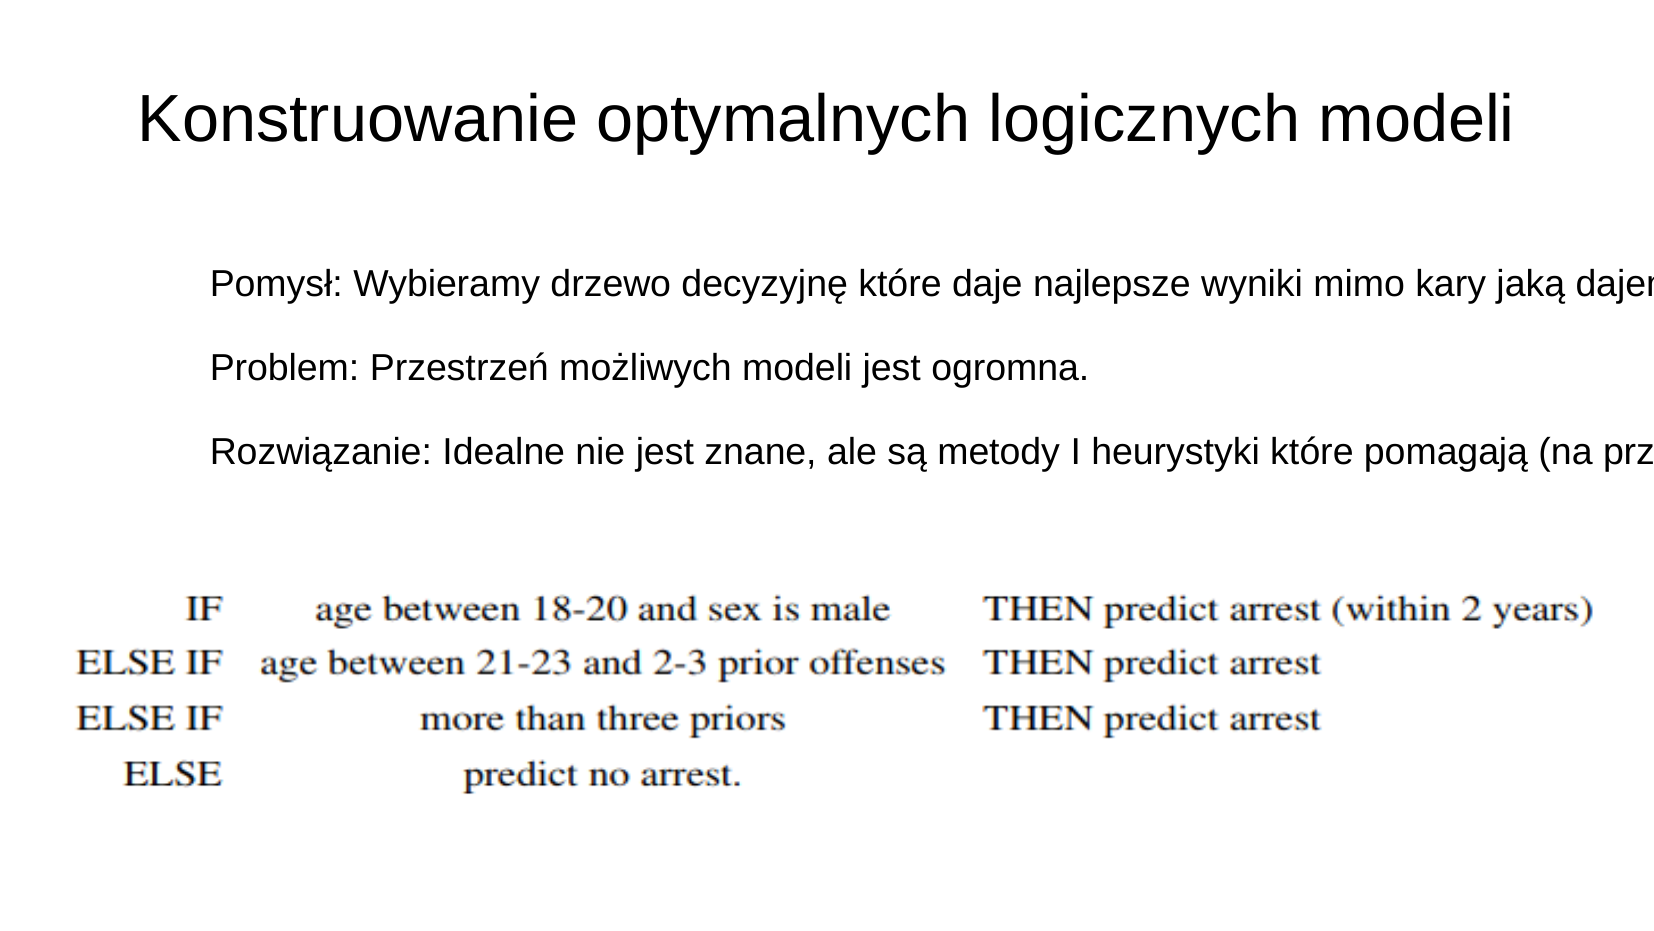

# Konstruowanie optymalnych logicznych modeli
Pomysł: Wybieramy drzewo decyzyjnę które daje najlepsze wyniki mimo kary jaką dajemy za złożoność modelu na przykład za głębokość drzewa.
Problem: Przestrzeń możliwych modeli jest ogromna.
Rozwiązanie: Idealne nie jest znane, ale są metody I heurystyki które pomagają (na przykład algorytm Corels)